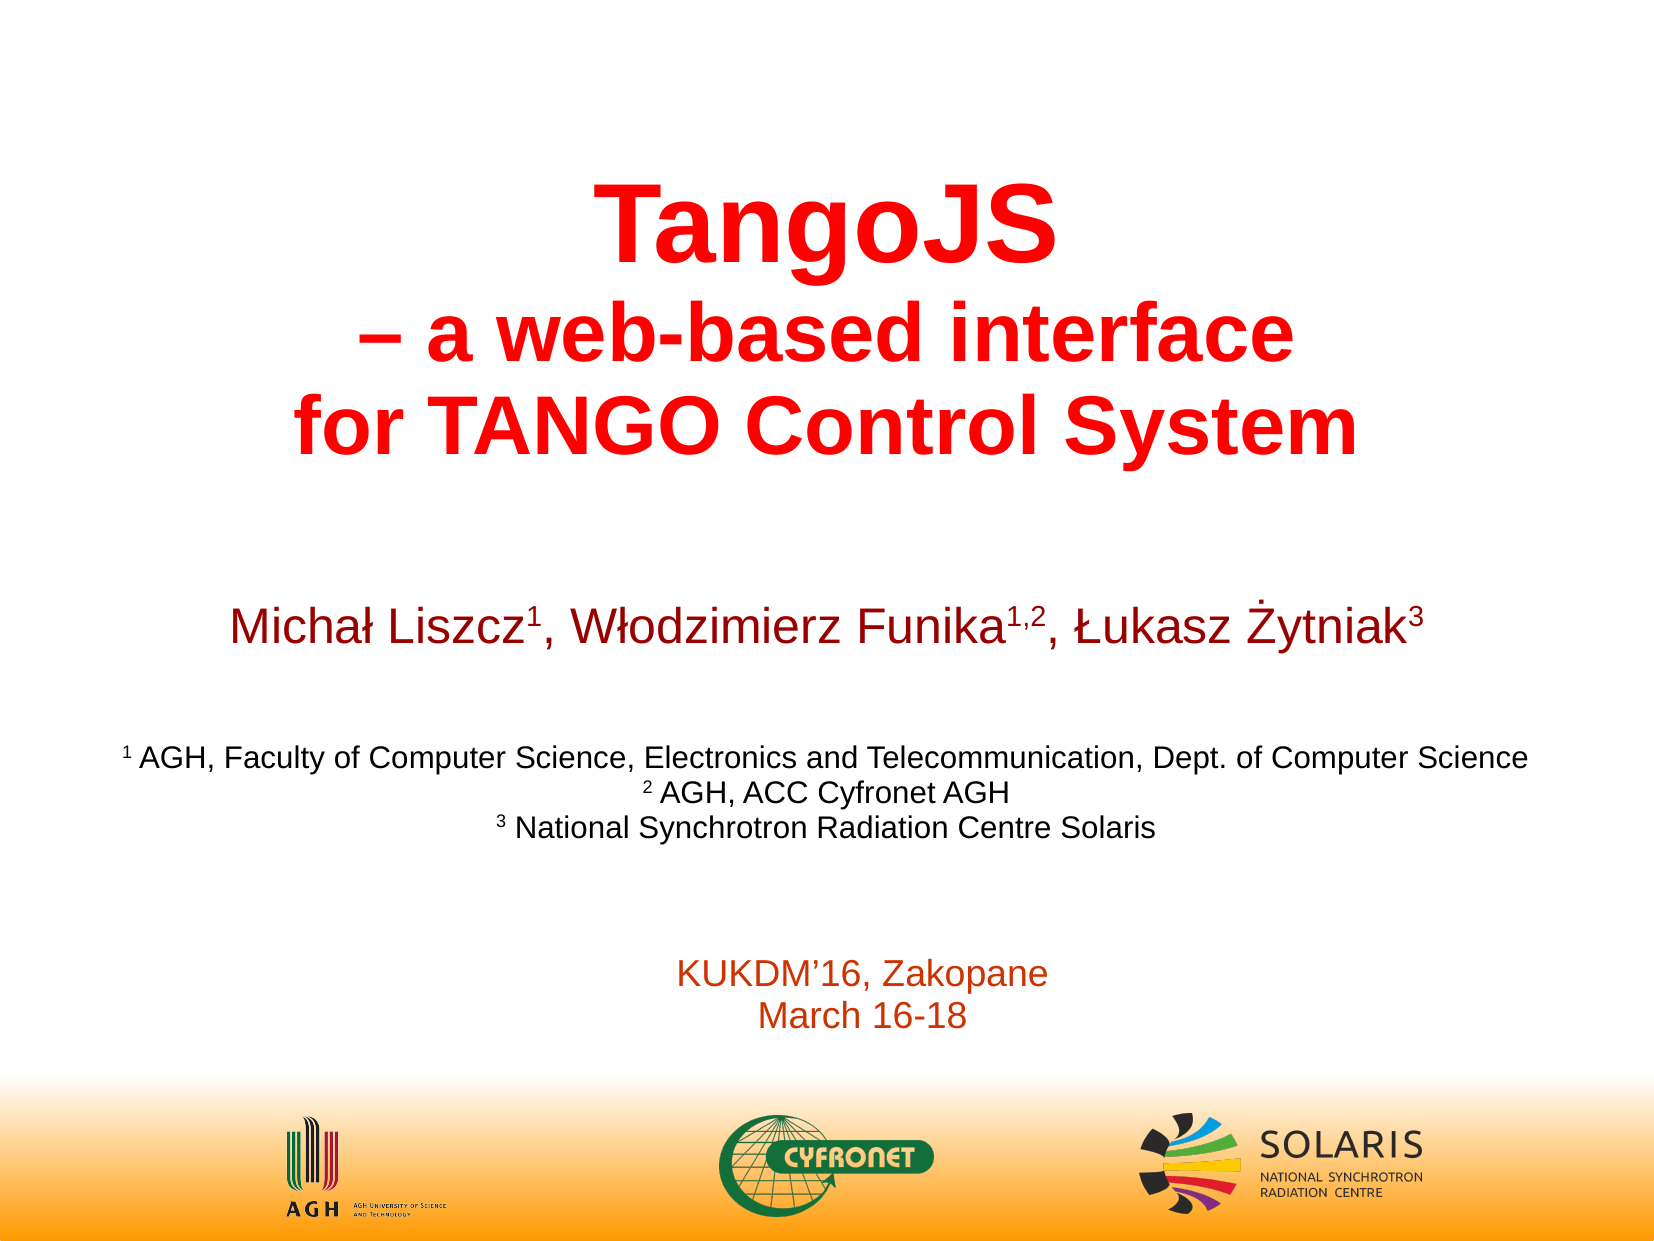

# TangoJS – a web-based interface for TANGO Control System
Michał Liszcz1, Włodzimierz Funika1,2, Łukasz Żytniak3
1 AGH, Faculty of Computer Science, Electronics and Telecommunication, Dept. of Computer Science
2 AGH, ACC Cyfronet AGH
3 National Synchrotron Radiation Centre Solaris
KUKDM’16, Zakopane
March 16-18